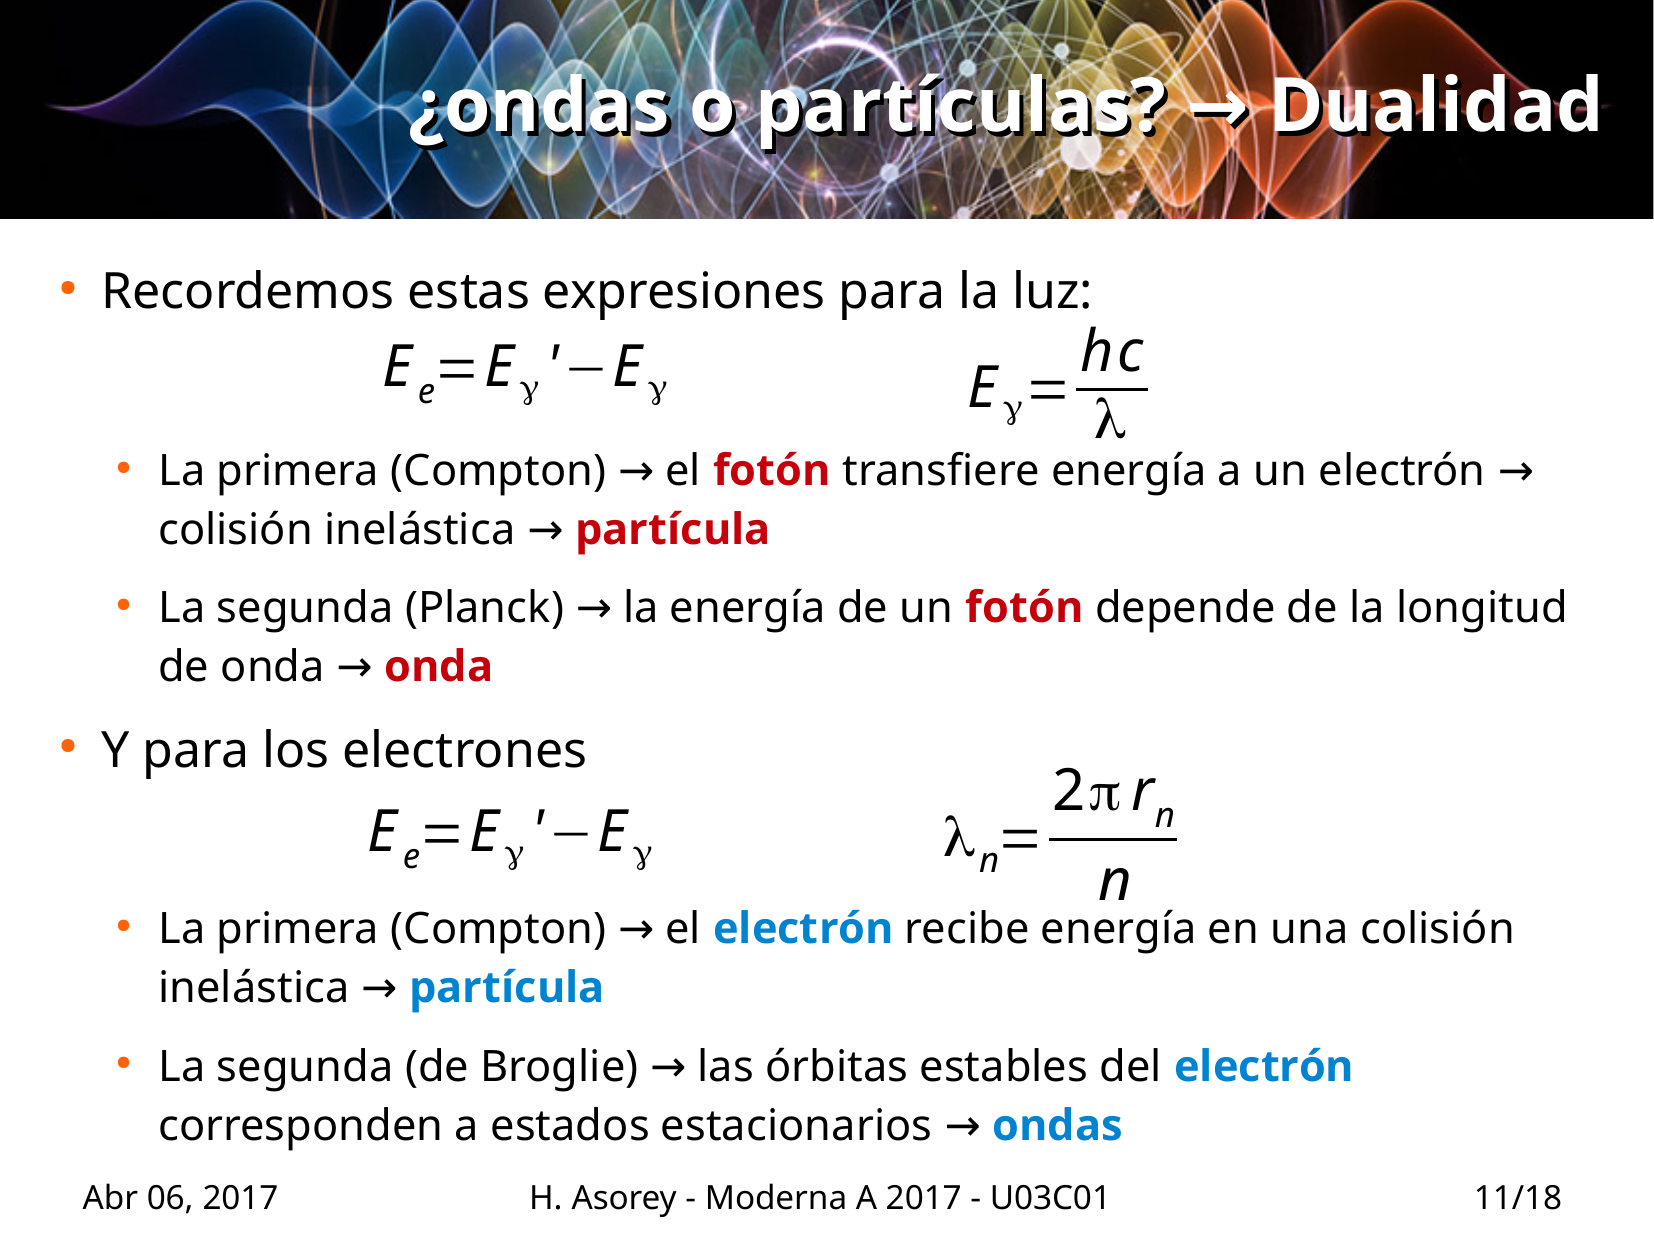

# ¿ondas o partículas? → Dualidad
Recordemos estas expresiones para la luz:
La primera (Compton) → el fotón transfiere energía a un electrón → colisión inelástica → partícula
La segunda (Planck) → la energía de un fotón depende de la longitud de onda → onda
Y para los electrones
La primera (Compton) → el electrón recibe energía en una colisión inelástica → partícula
La segunda (de Broglie) → las órbitas estables del electrón corresponden a estados estacionarios → ondas
Abr 06, 2017
H. Asorey - Moderna A 2017 - U03C01
11